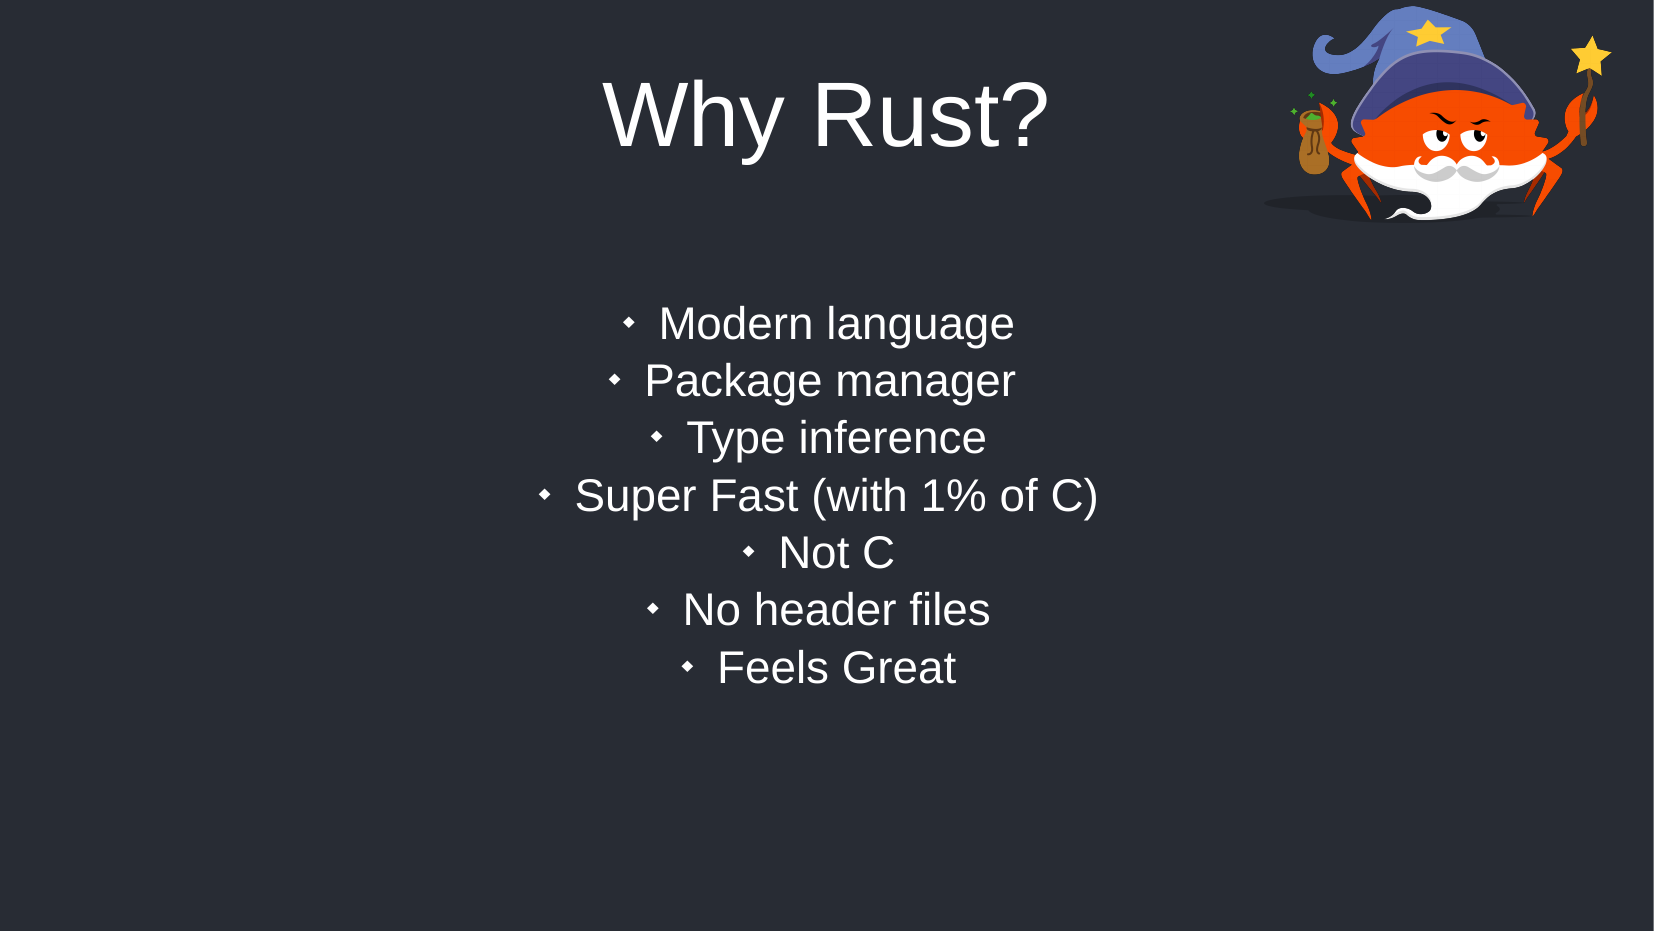

# Why Rust?
Modern language
Package manager
Type inference
Super Fast (with 1% of C)
Not C
No header files
Feels Great